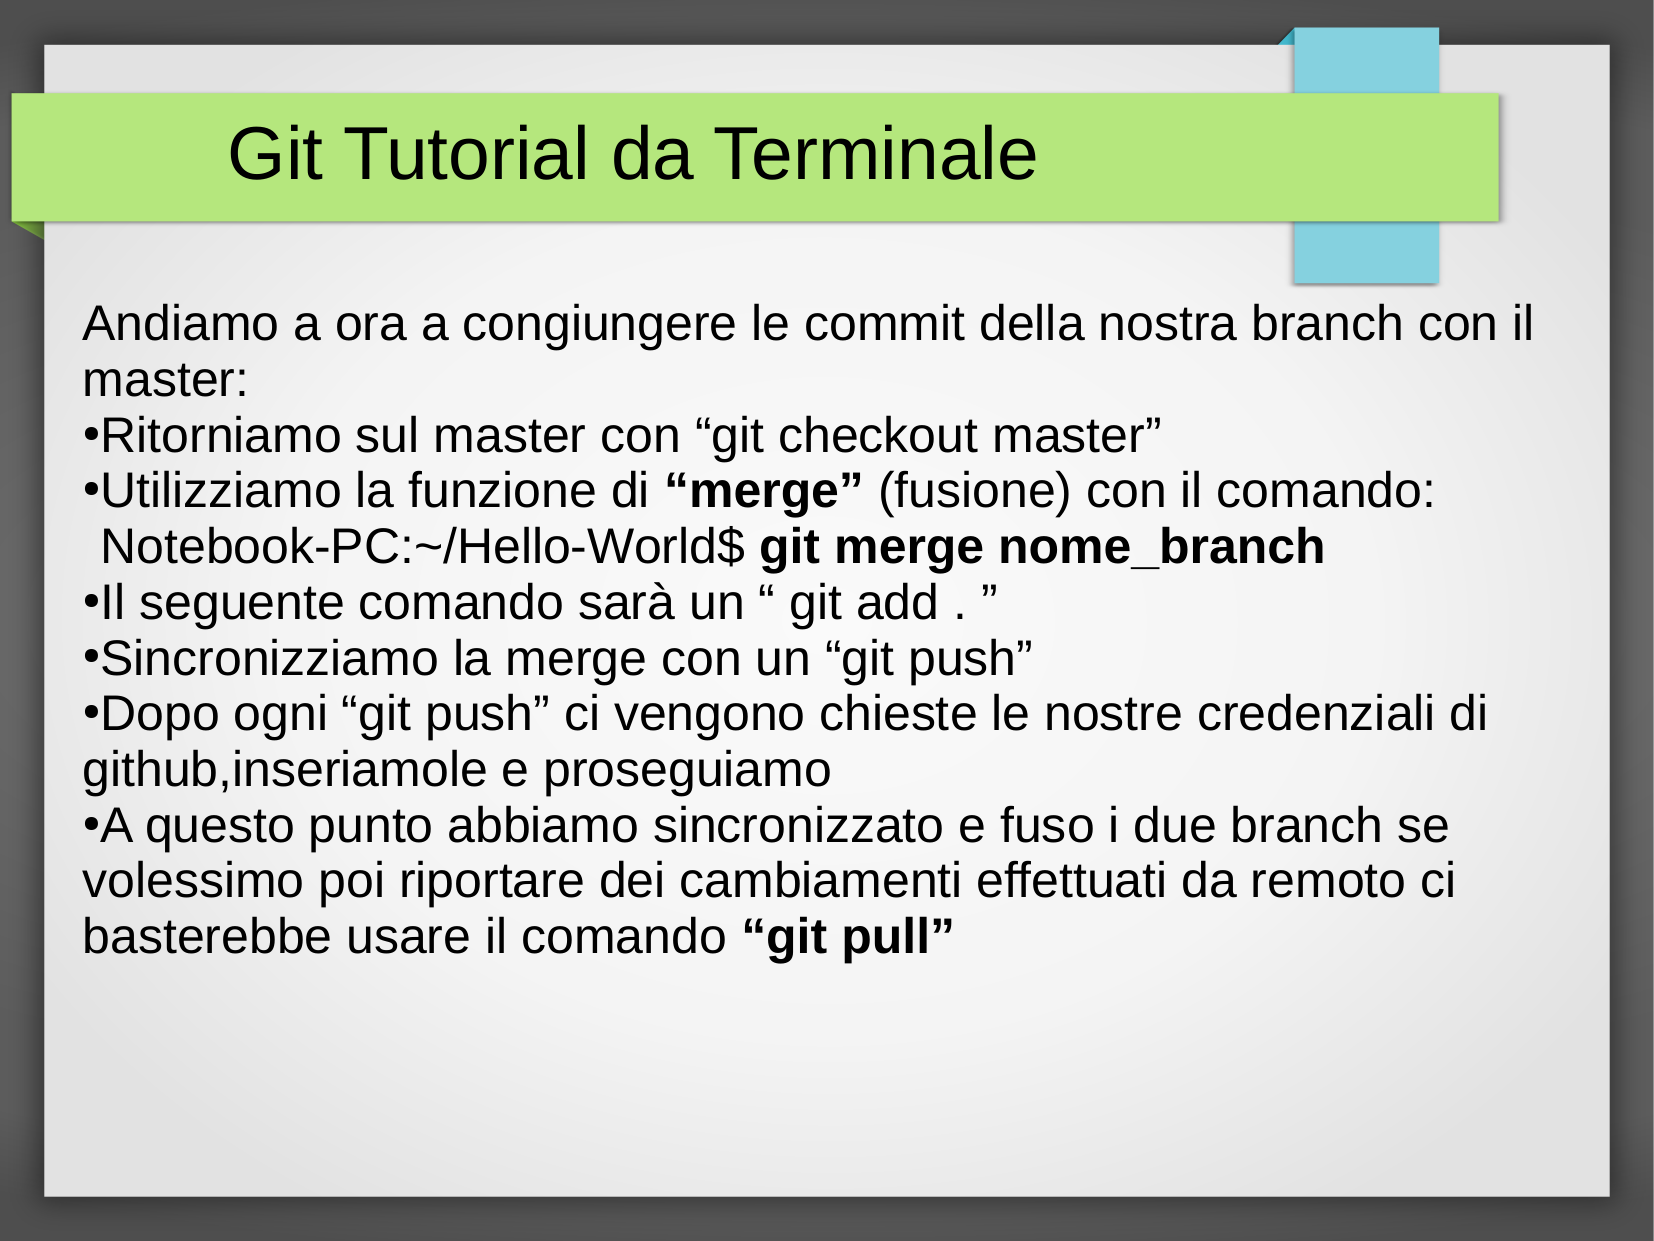

# Git Tutorial da Terminale
Andiamo a ora a congiungere le commit della nostra branch con il master:
Ritorniamo sul master con “git checkout master”
Utilizziamo la funzione di “merge” (fusione) con il comando:
Notebook-PC:~/Hello-World$ git merge nome_branch
Il seguente comando sarà un “ git add . ”
Sincronizziamo la merge con un “git push”
Dopo ogni “git push” ci vengono chieste le nostre credenziali di github,inseriamole e proseguiamo
A questo punto abbiamo sincronizzato e fuso i due branch se volessimo poi riportare dei cambiamenti effettuati da remoto ci basterebbe usare il comando “git pull”